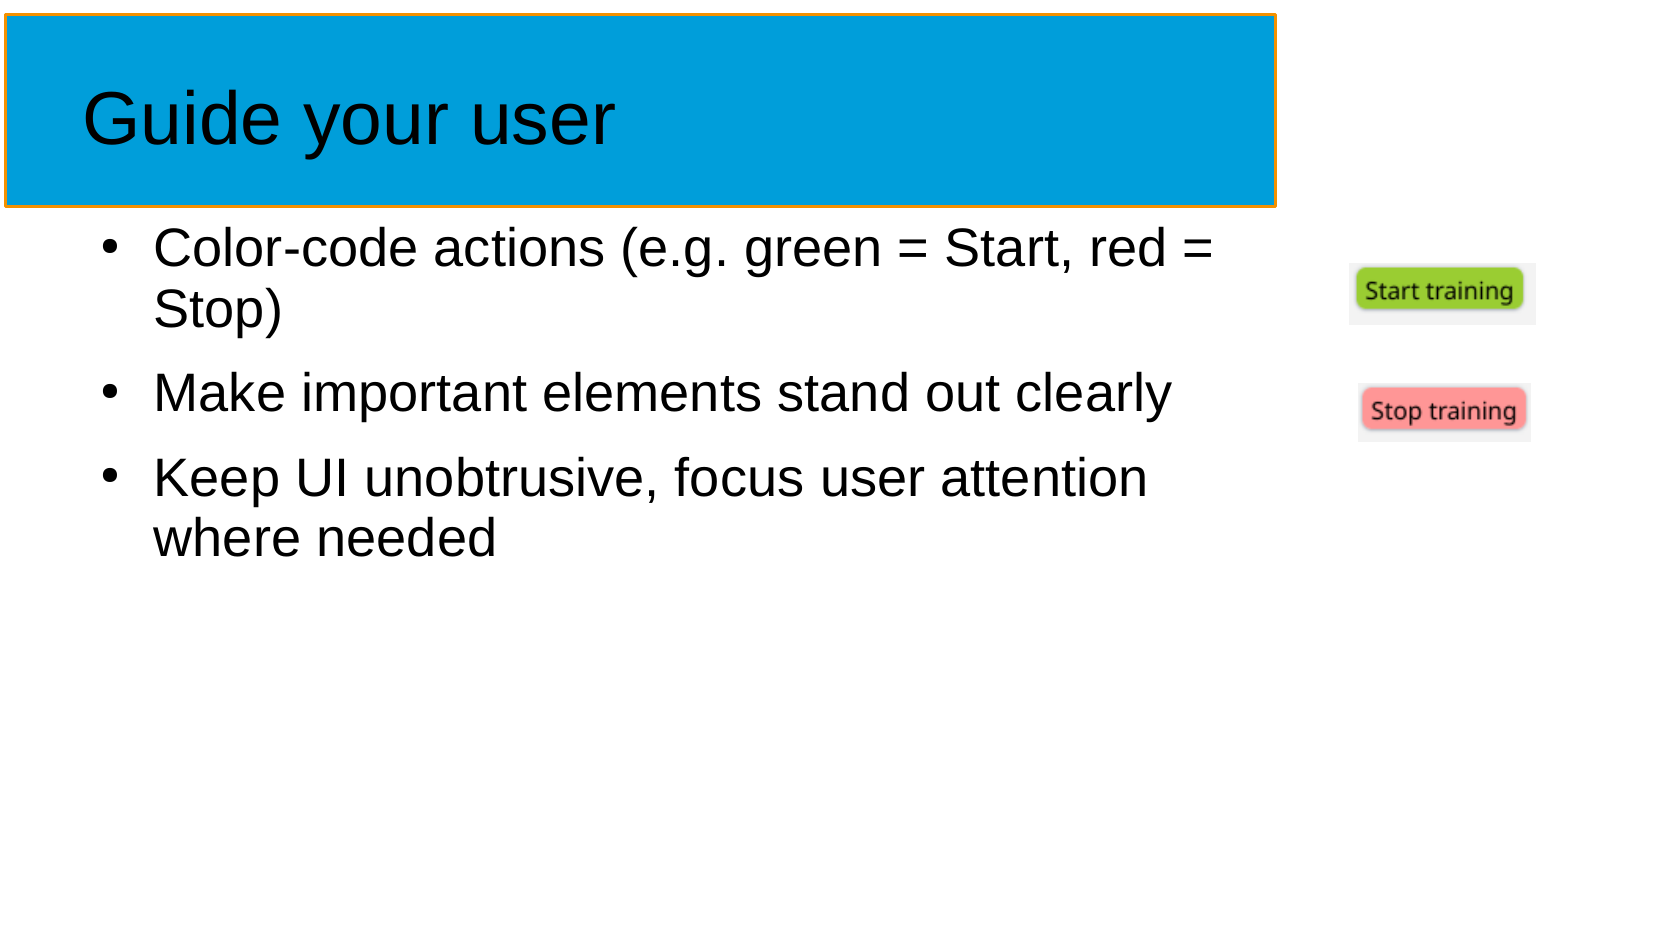

# Guide your user
Color-code actions (e.g. green = Start, red = Stop)
Make important elements stand out clearly
Keep UI unobtrusive, focus user attention where needed